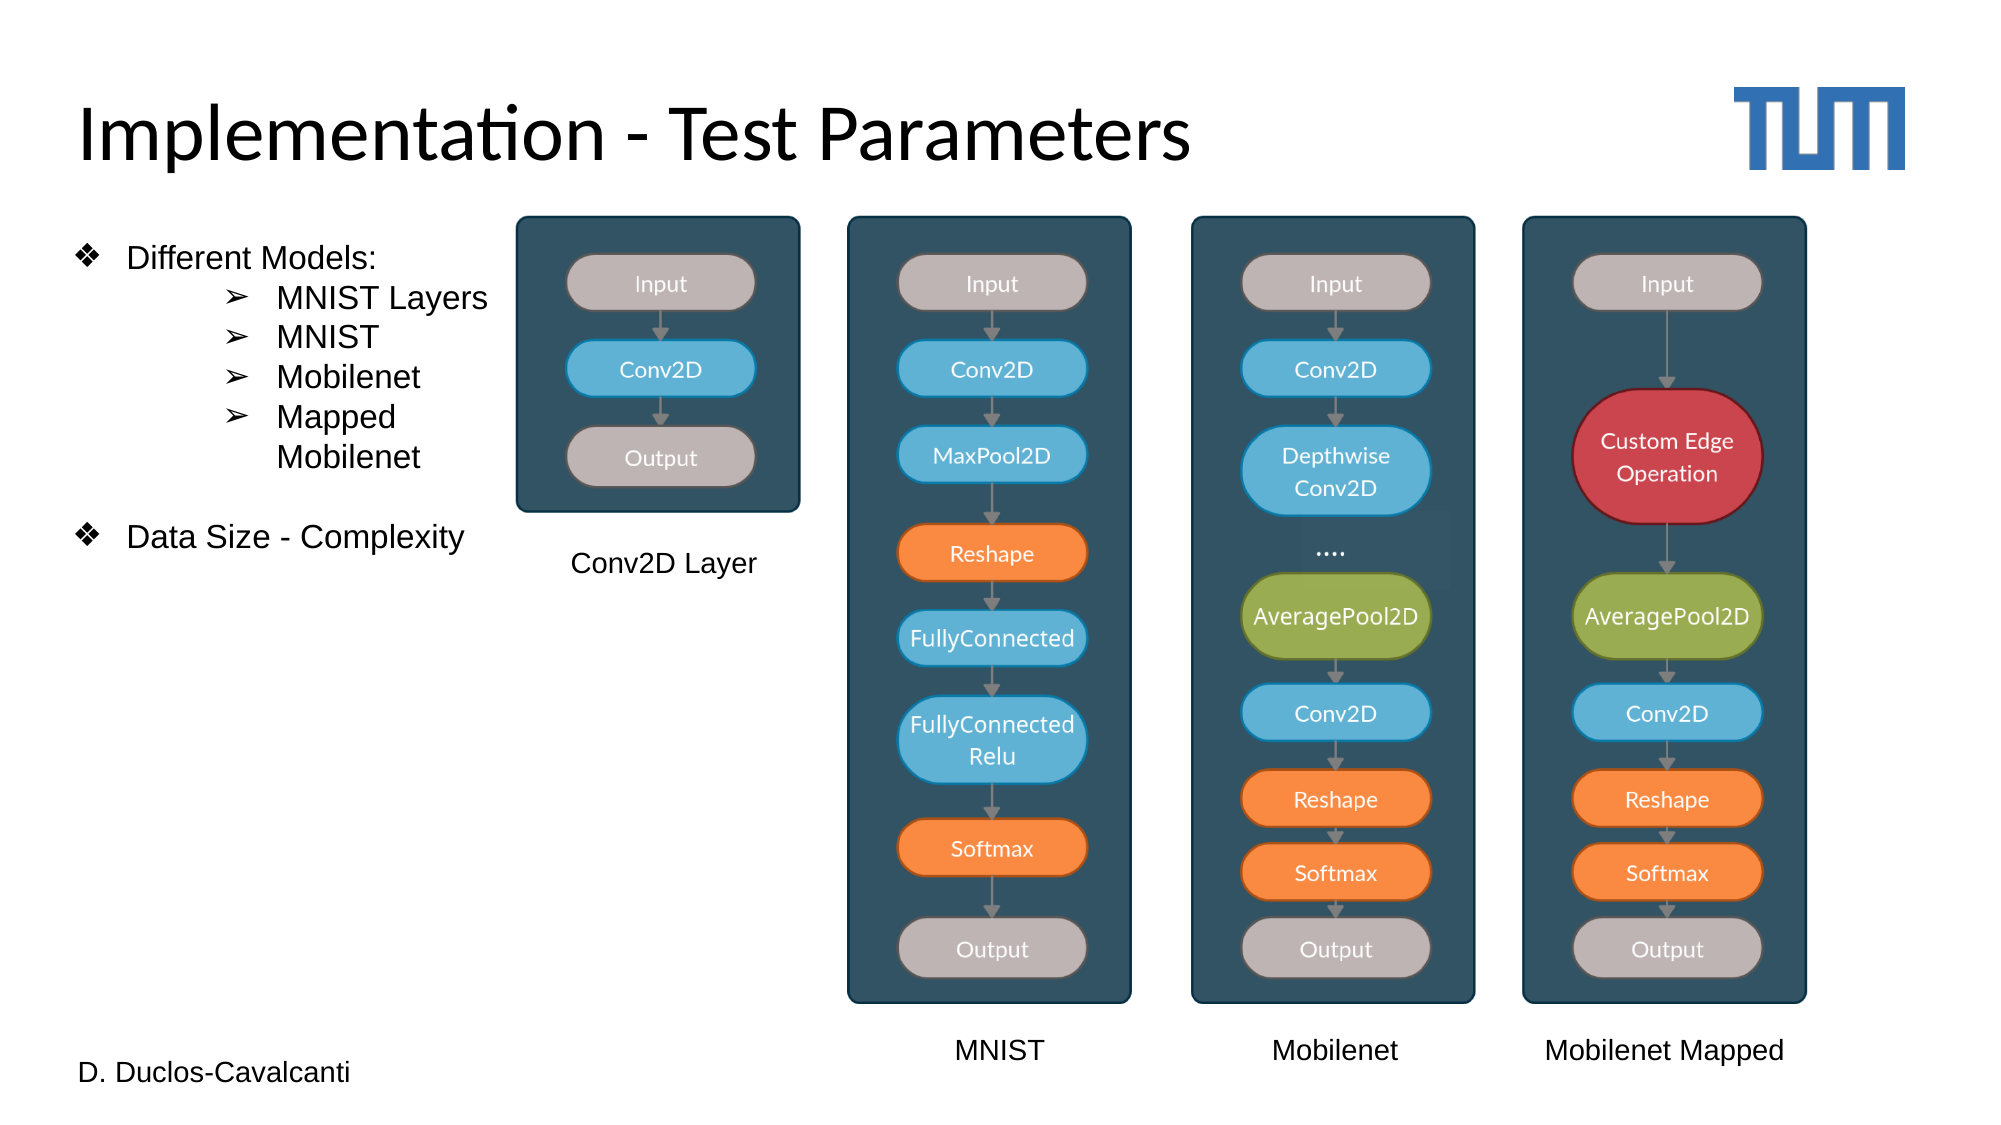

Implementation - Test Parameters
Different Models:
MNIST Layers
MNIST
Mobilenet
Mapped Mobilenet
Data Size - Complexity
Conv2D Layer
MNIST
Mobilenet
Mobilenet Mapped
D. Duclos-Cavalcanti